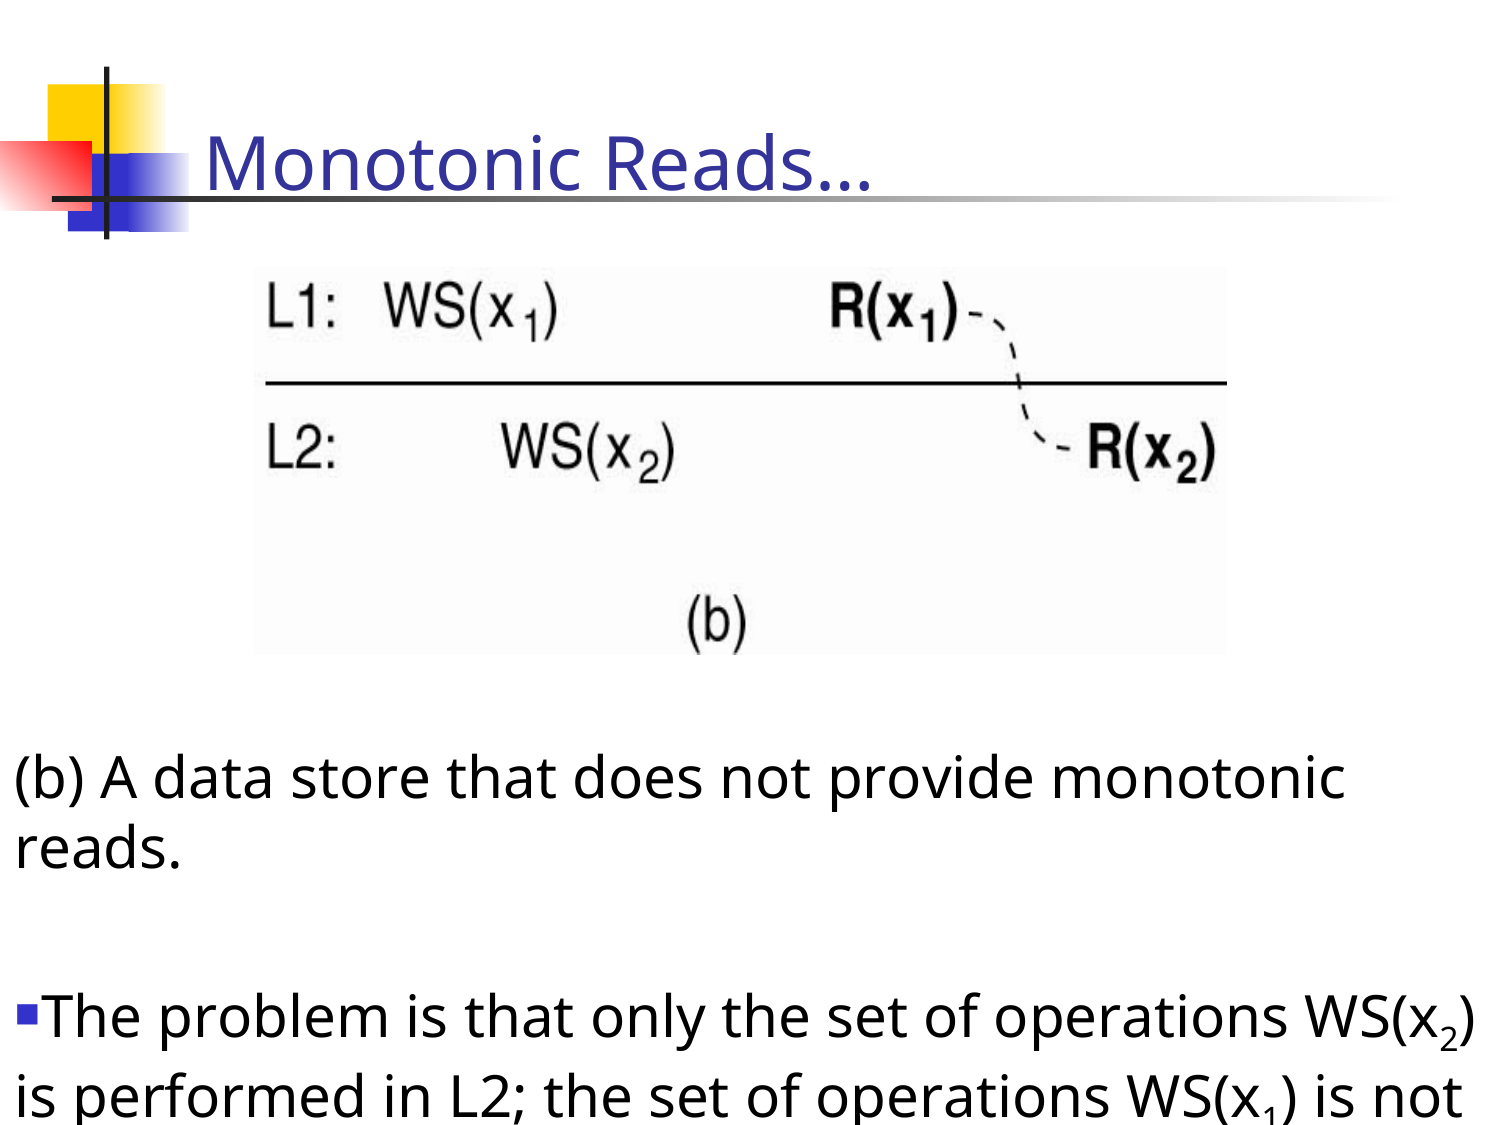

Monotonic Reads…
(b) A data store that does not provide monotonic reads.
The problem is that only the set of operations WS(x2) is performed in L2; the set of operations WS(x1) is not performed (i.e. not part of WS(x2) )in L2.